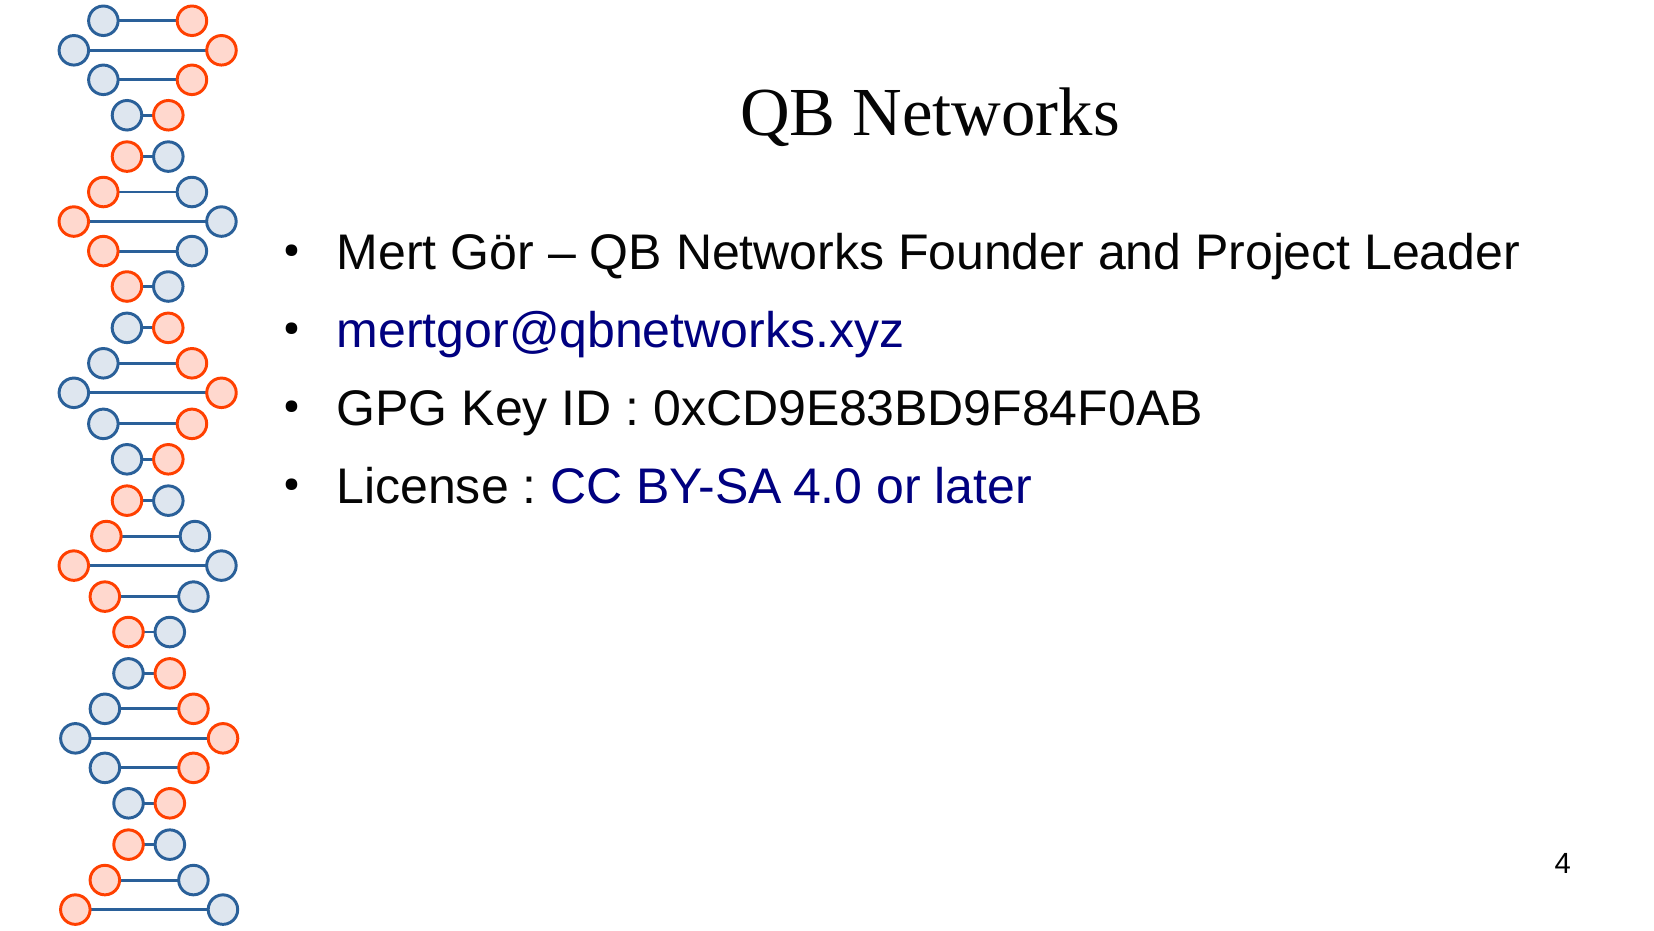

# QB Networks
Mert Gör – QB Networks Founder and Project Leader
mertgor@qbnetworks.xyz
GPG Key ID : 0xCD9E83BD9F84F0AB
License : CC BY-SA 4.0 or later
4